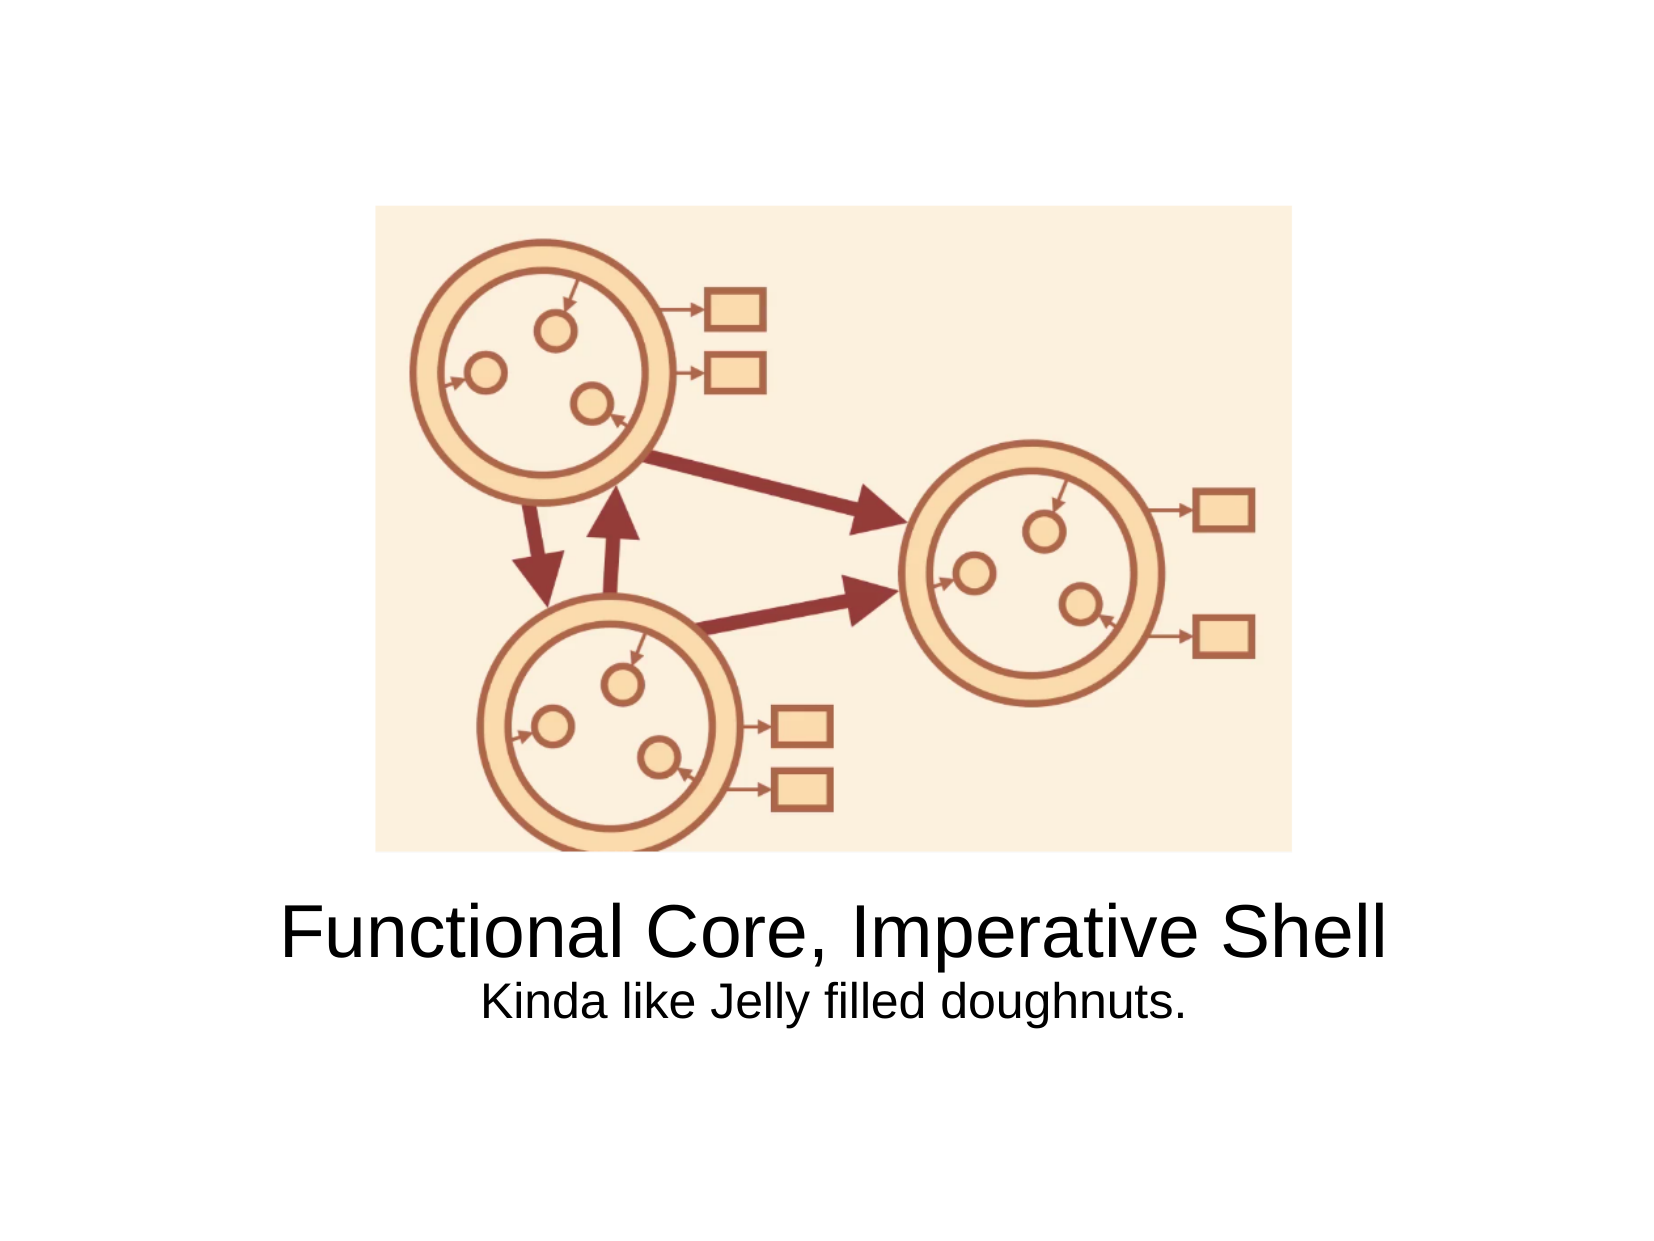

# Functional Core, Imperative Shell
Kinda like Jelly filled doughnuts.